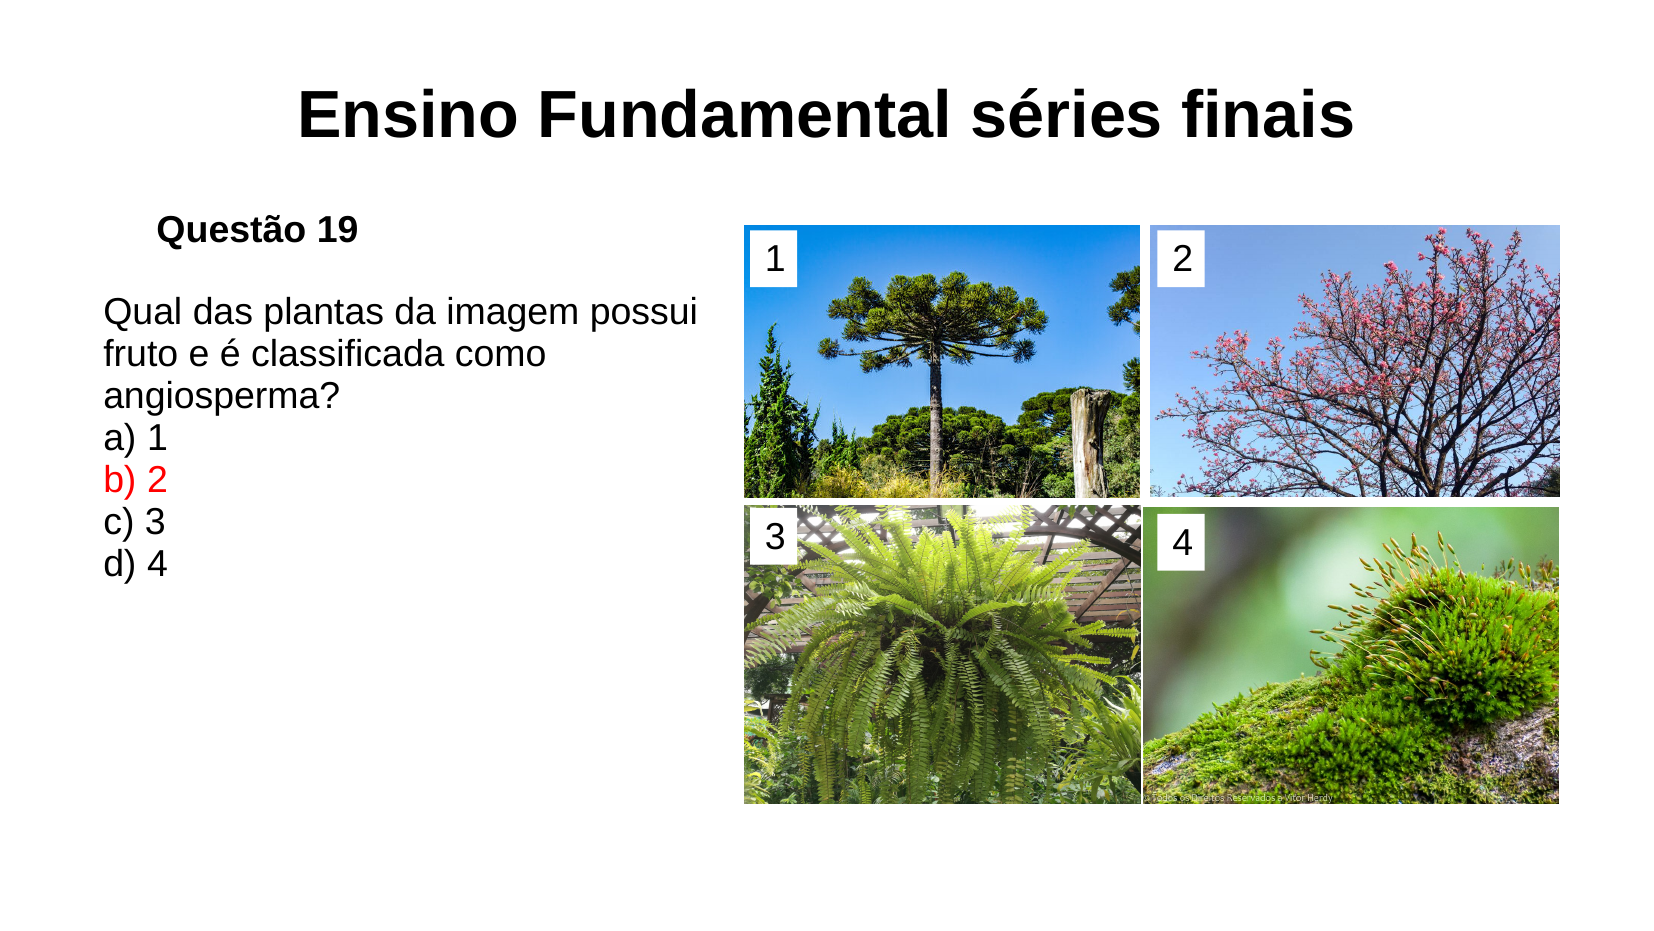

# Ensino Fundamental séries finais
Questão 19
1
2
Qual das plantas da imagem possui fruto e é classificada como angiosperma?
a) 1
b) 2
c) 3
d) 4
3
4